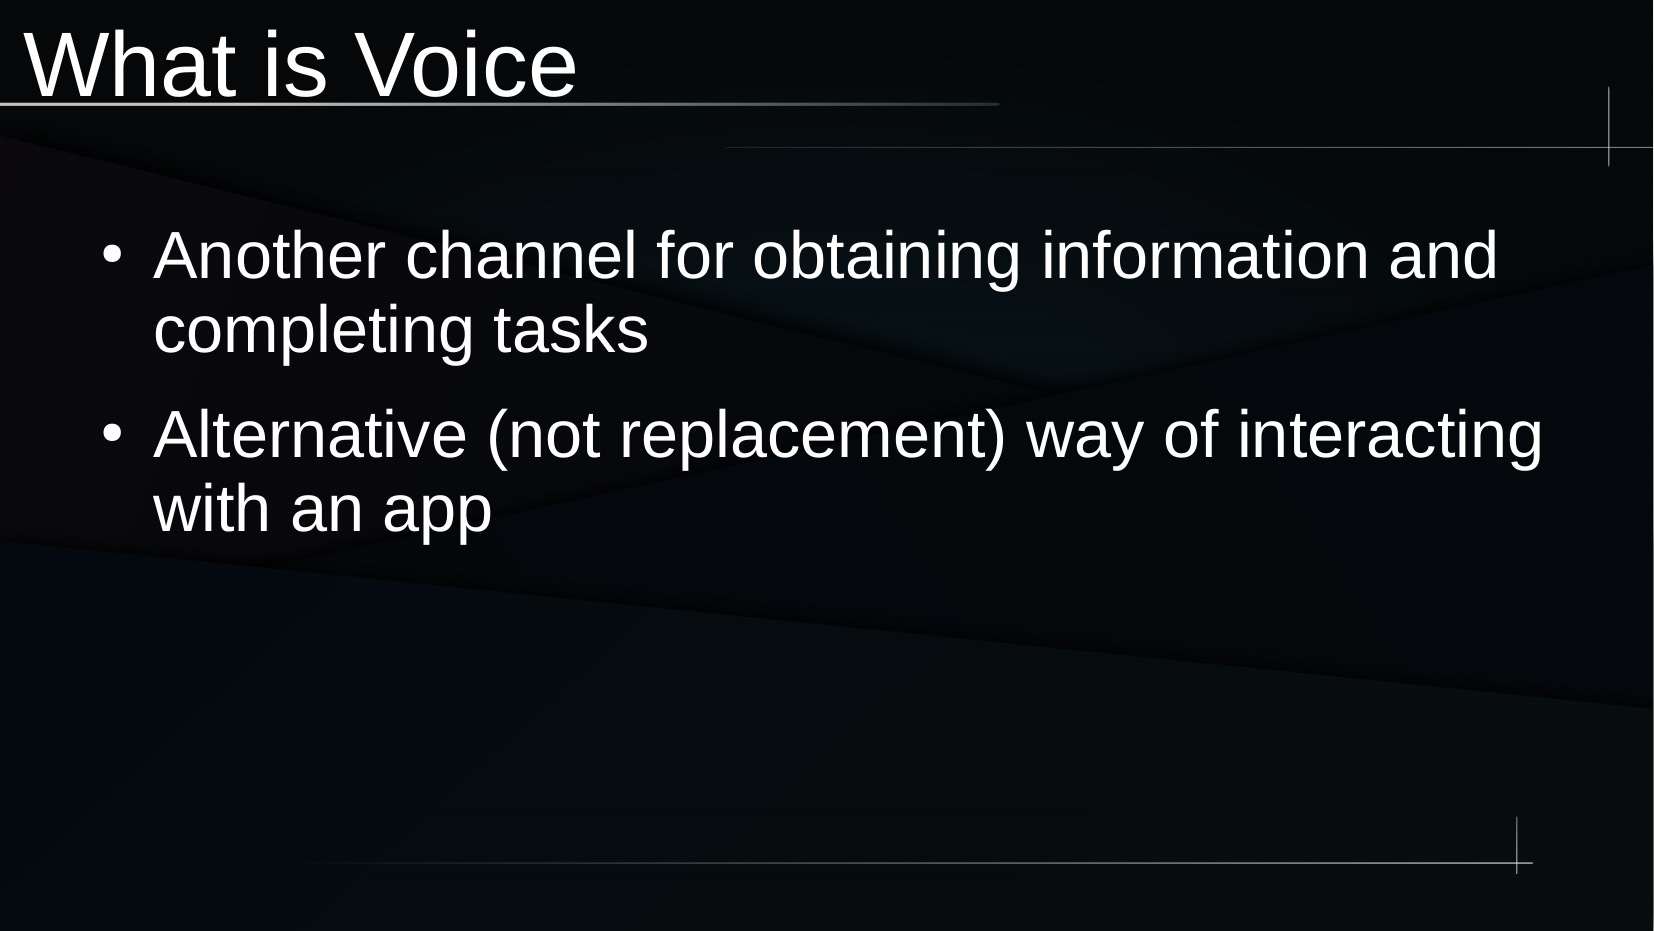

# What is Voice
Another channel for obtaining information and completing tasks
Alternative (not replacement) way of interacting with an app